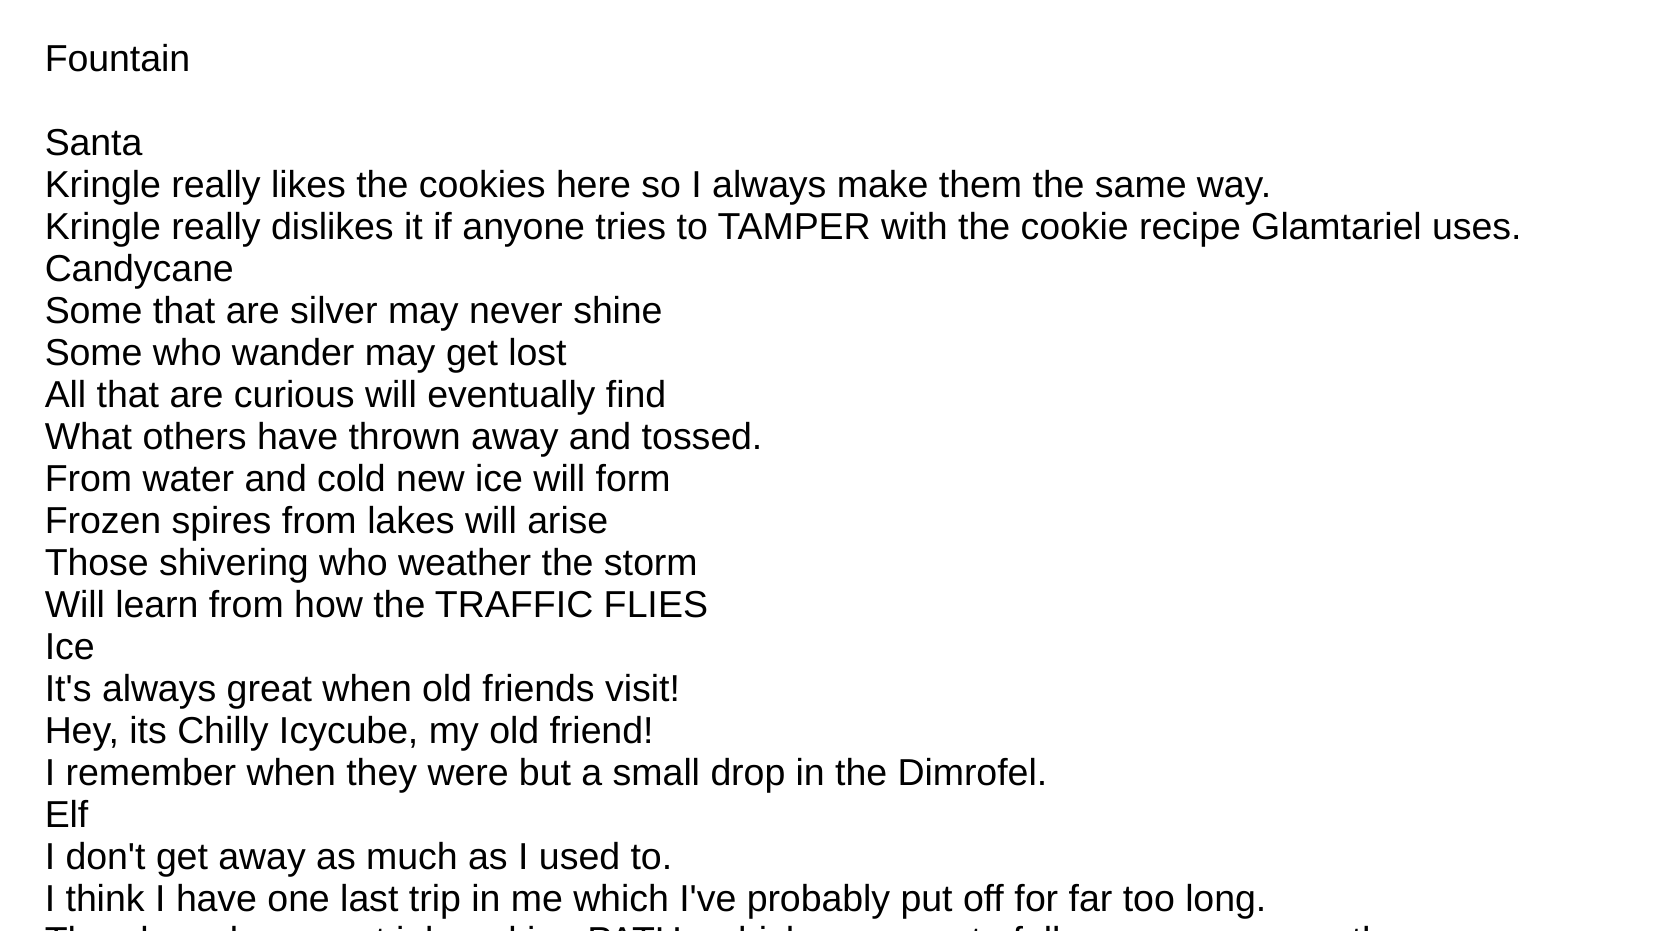

Fountain
Santa
Kringle really likes the cookies here so I always make them the same way.
Kringle really dislikes it if anyone tries to TAMPER with the cookie recipe Glamtariel uses.
Candycane
Some that are silver may never shine
Some who wander may get lost
All that are curious will eventually find
What others have thrown away and tossed.
From water and cold new ice will form
Frozen spires from lakes will arise
Those shivering who weather the storm
Will learn from how the TRAFFIC FLIES
Ice
It's always great when old friends visit!
Hey, its Chilly Icycube, my old friend!
I remember when they were but a small drop in the Dimrofel.
Elf
I don't get away as much as I used to.
I think I have one last trip in me which I've probably put off for far too long.
The elves do a great job making PATHs which are easy to follow once you see them.